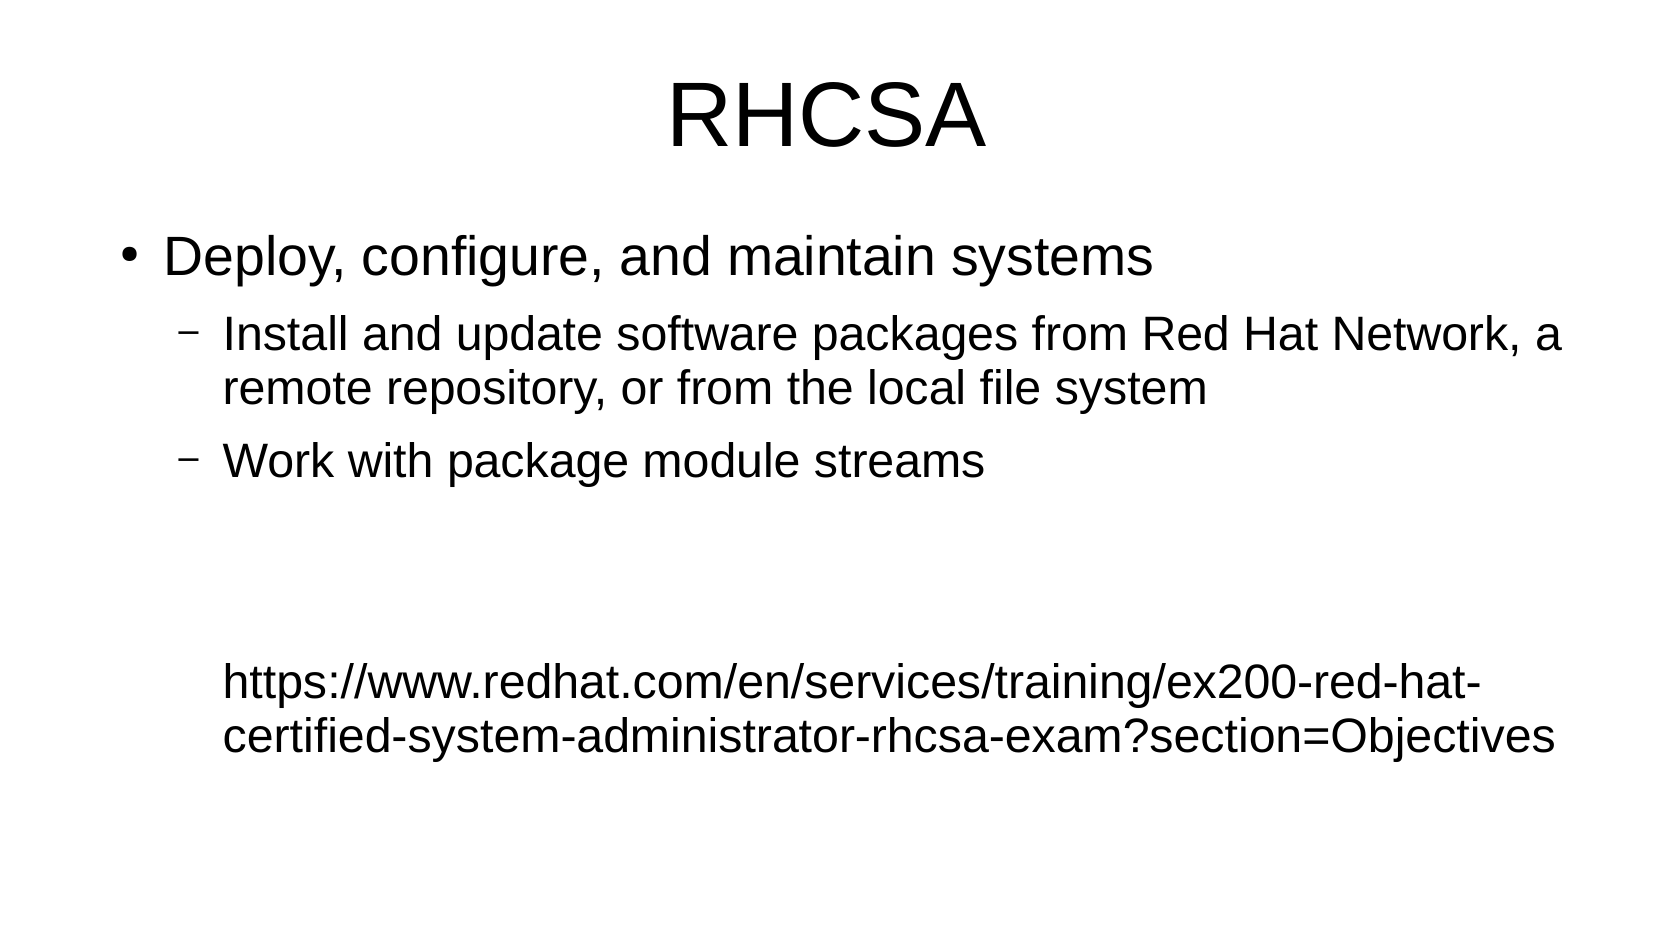

# RHCSA
Deploy, configure, and maintain systems
Install and update software packages from Red Hat Network, a remote repository, or from the local file system
Work with package module streams
https://www.redhat.com/en/services/training/ex200-red-hat-certified-system-administrator-rhcsa-exam?section=Objectives